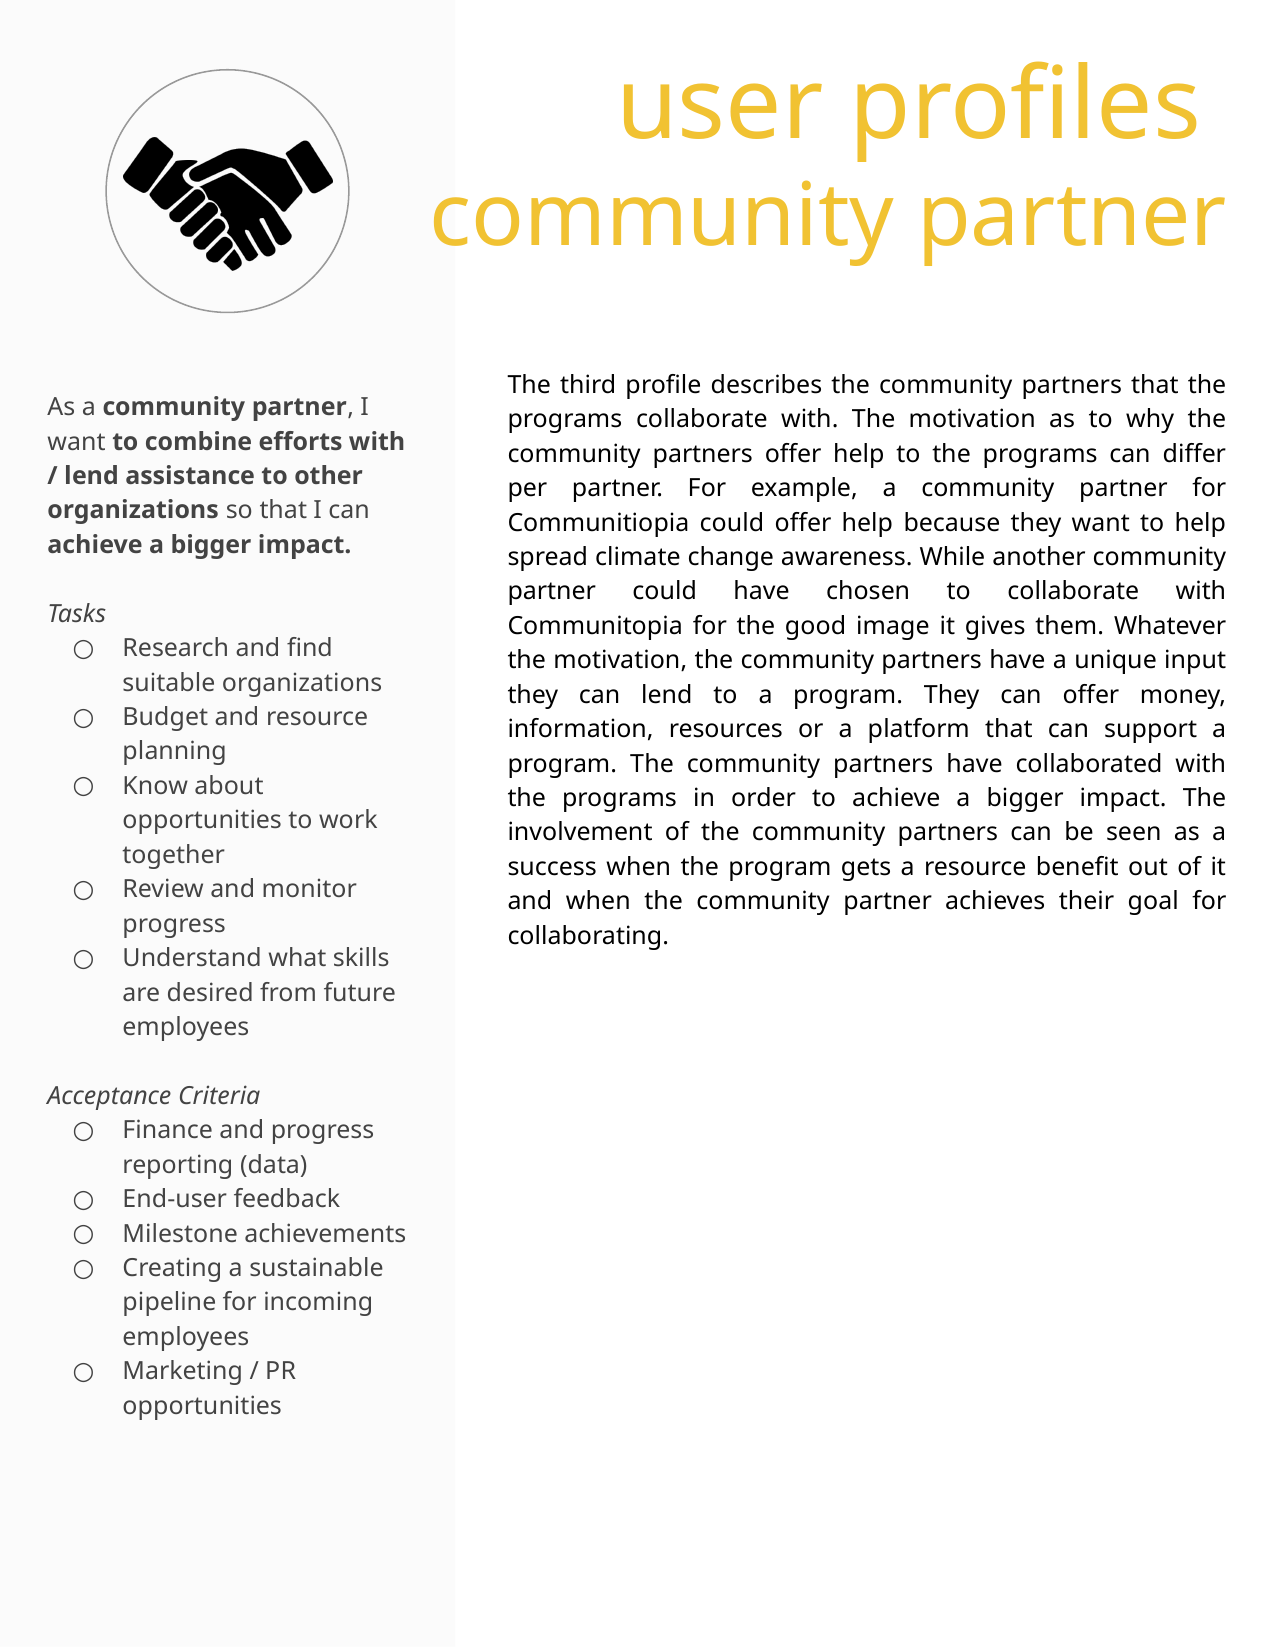

# user profiles
community partner
The third profile describes the community partners that the programs collaborate with. The motivation as to why the community partners offer help to the programs can differ per partner. For example, a community partner for Communitiopia could offer help because they want to help spread climate change awareness. While another community partner could have chosen to collaborate with Communitopia for the good image it gives them. Whatever the motivation, the community partners have a unique input they can lend to a program. They can offer money, information, resources or a platform that can support a program. The community partners have collaborated with the programs in order to achieve a bigger impact. The involvement of the community partners can be seen as a success when the program gets a resource benefit out of it and when the community partner achieves their goal for collaborating.
As a community partner, I want to combine efforts with / lend assistance to other organizations so that I can achieve a bigger impact.
Tasks
Research and find suitable organizations
Budget and resource planning
Know about opportunities to work together
Review and monitor progress
Understand what skills are desired from future employees
Acceptance Criteria
Finance and progress reporting (data)
End-user feedback
Milestone achievements
Creating a sustainable pipeline for incoming employees
Marketing / PR opportunities